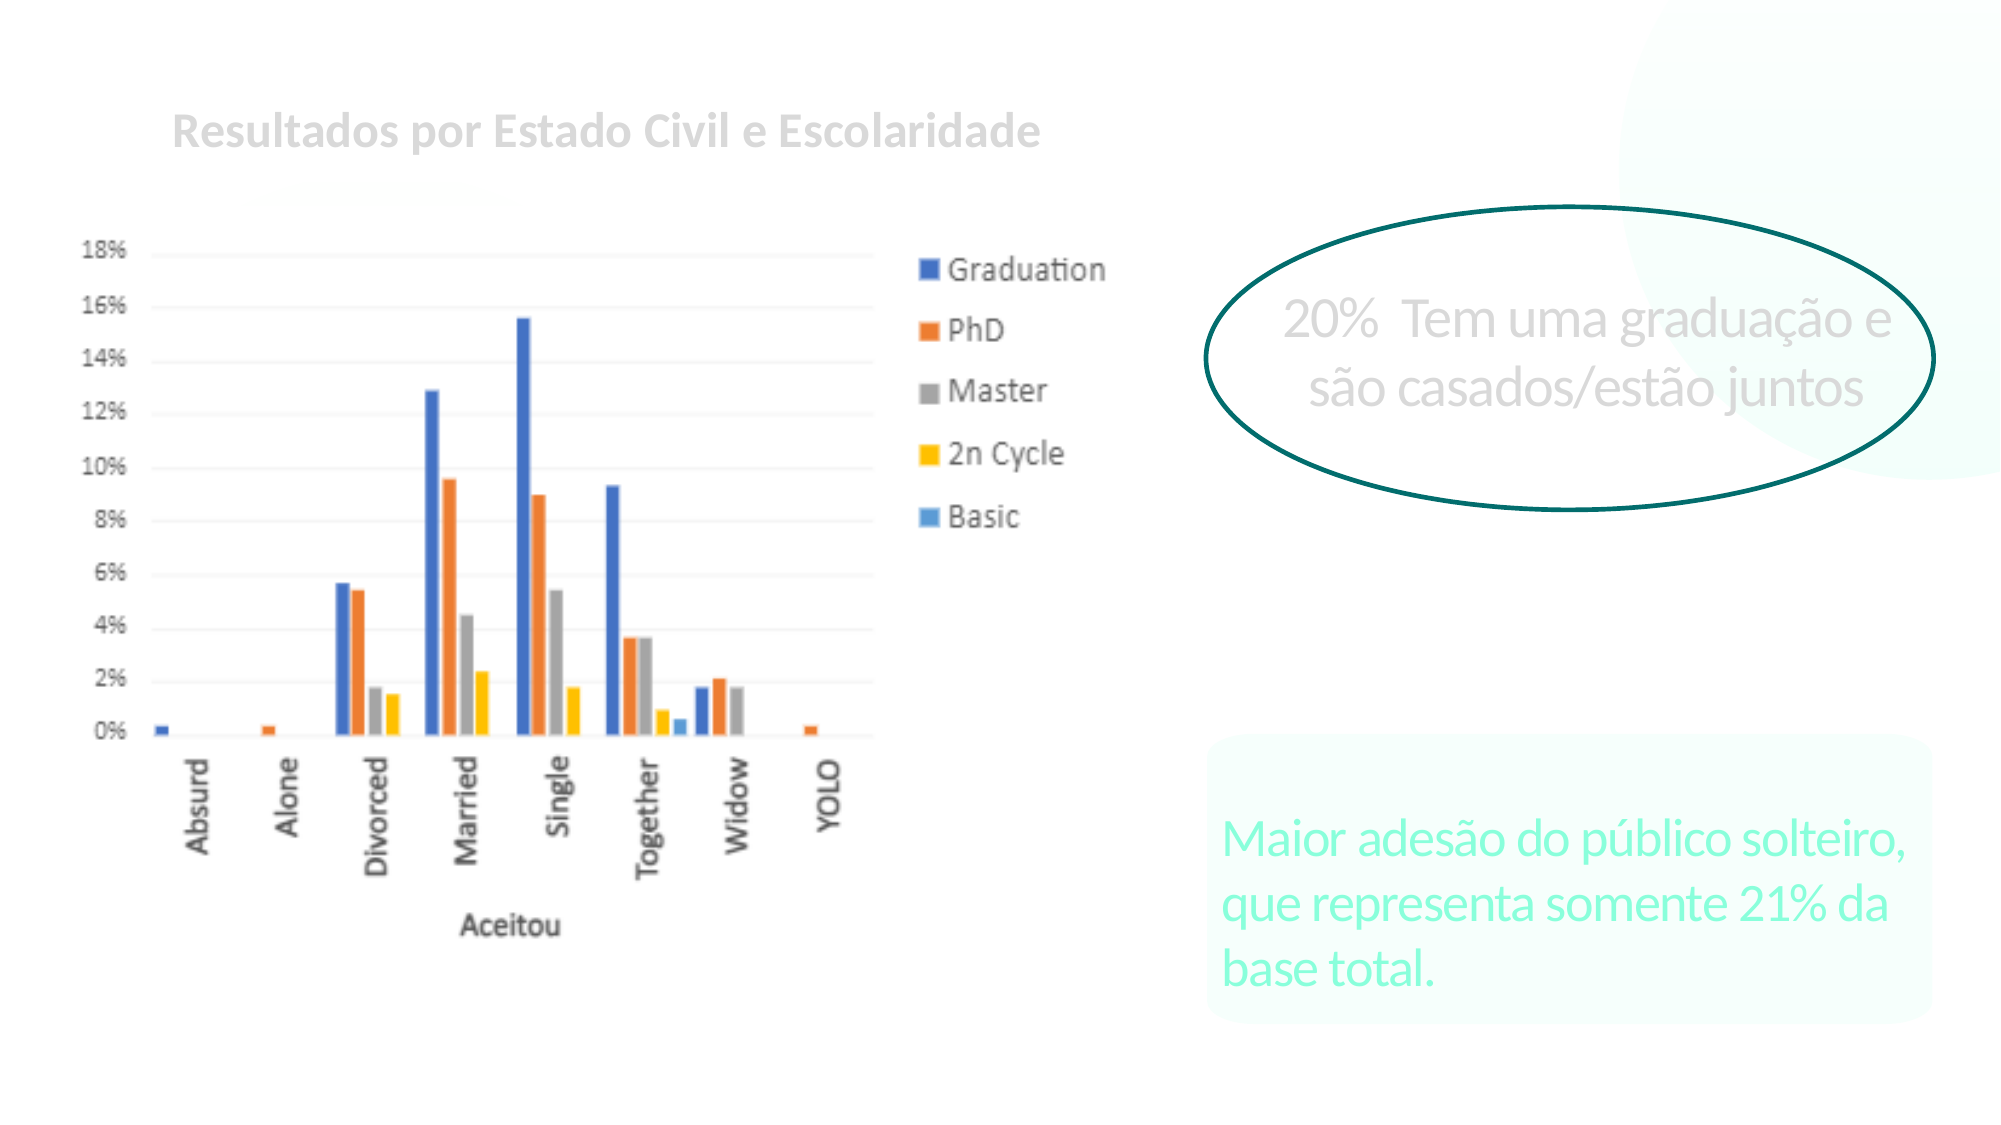

Resultados por Estado Civil e Escolaridade
20%  Tem uma graduação e são casados/estão juntos
Maior adesão do público solteiro, que representa somente 21% da base total.